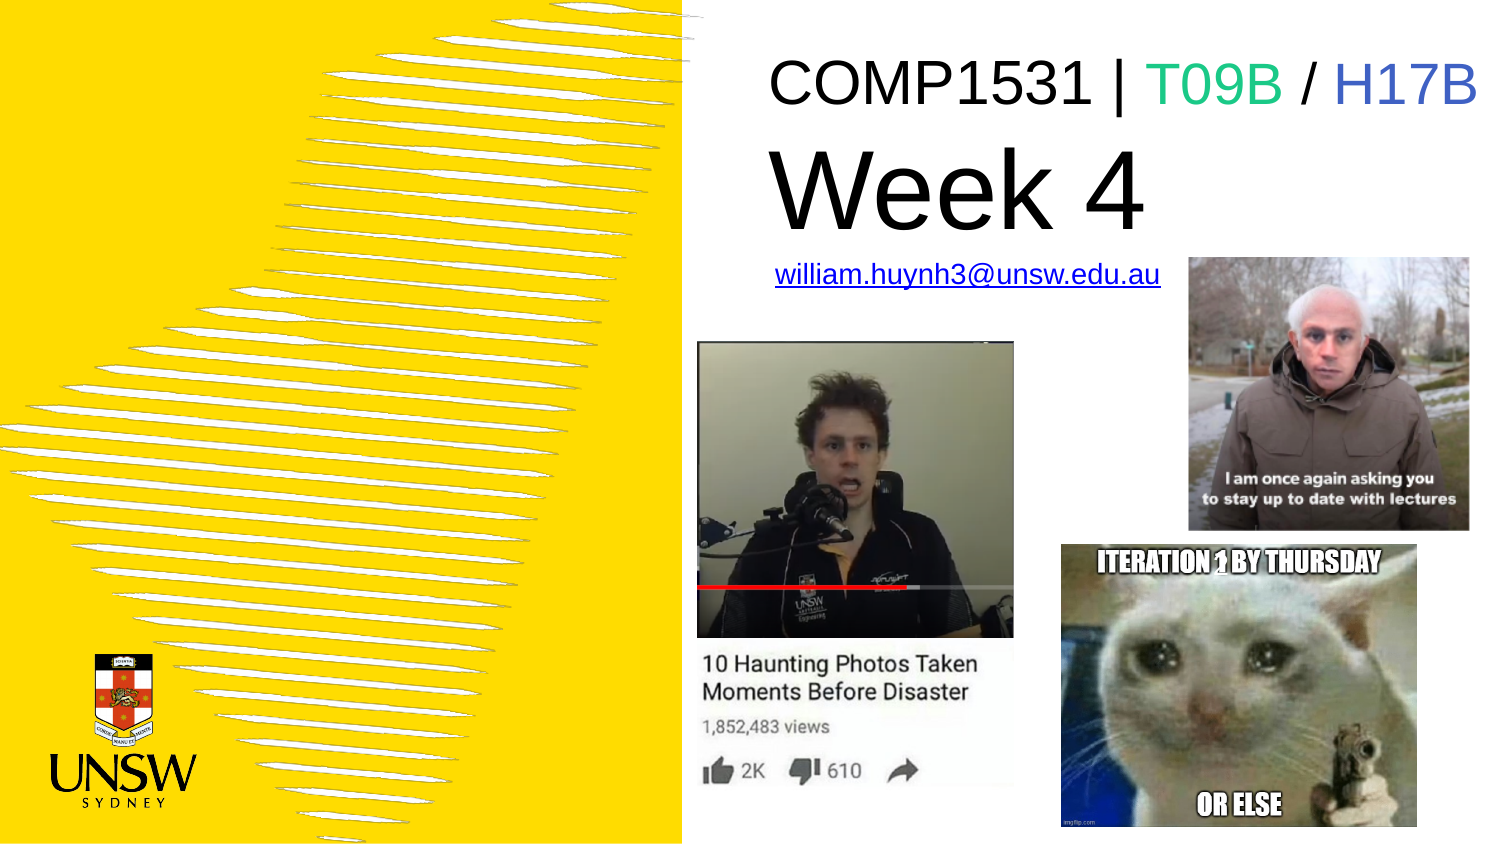

# COMP1531 | T09B / H17B Week 4
william.huynh3@unsw.edu.au
2